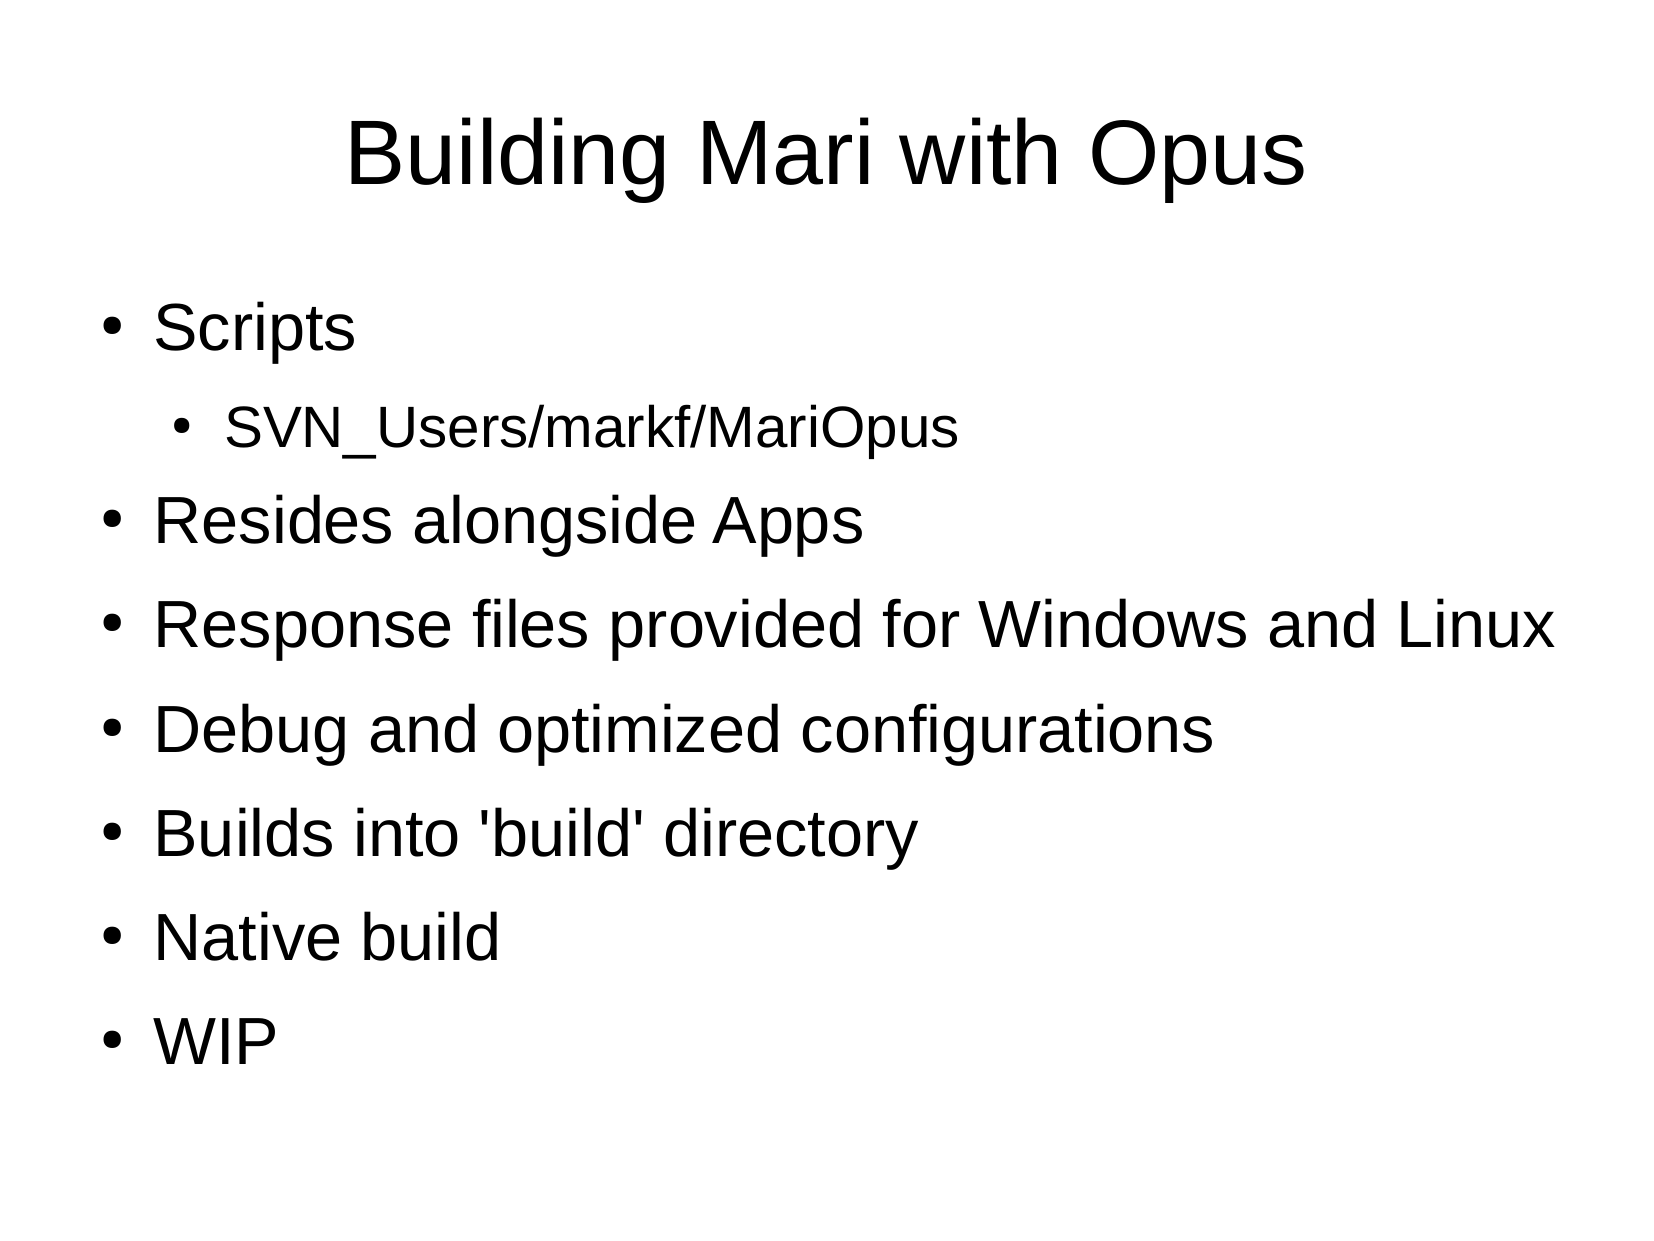

# Building Mari with Opus
Scripts
SVN_Users/markf/MariOpus
Resides alongside Apps
Response files provided for Windows and Linux
Debug and optimized configurations
Builds into 'build' directory
Native build
WIP